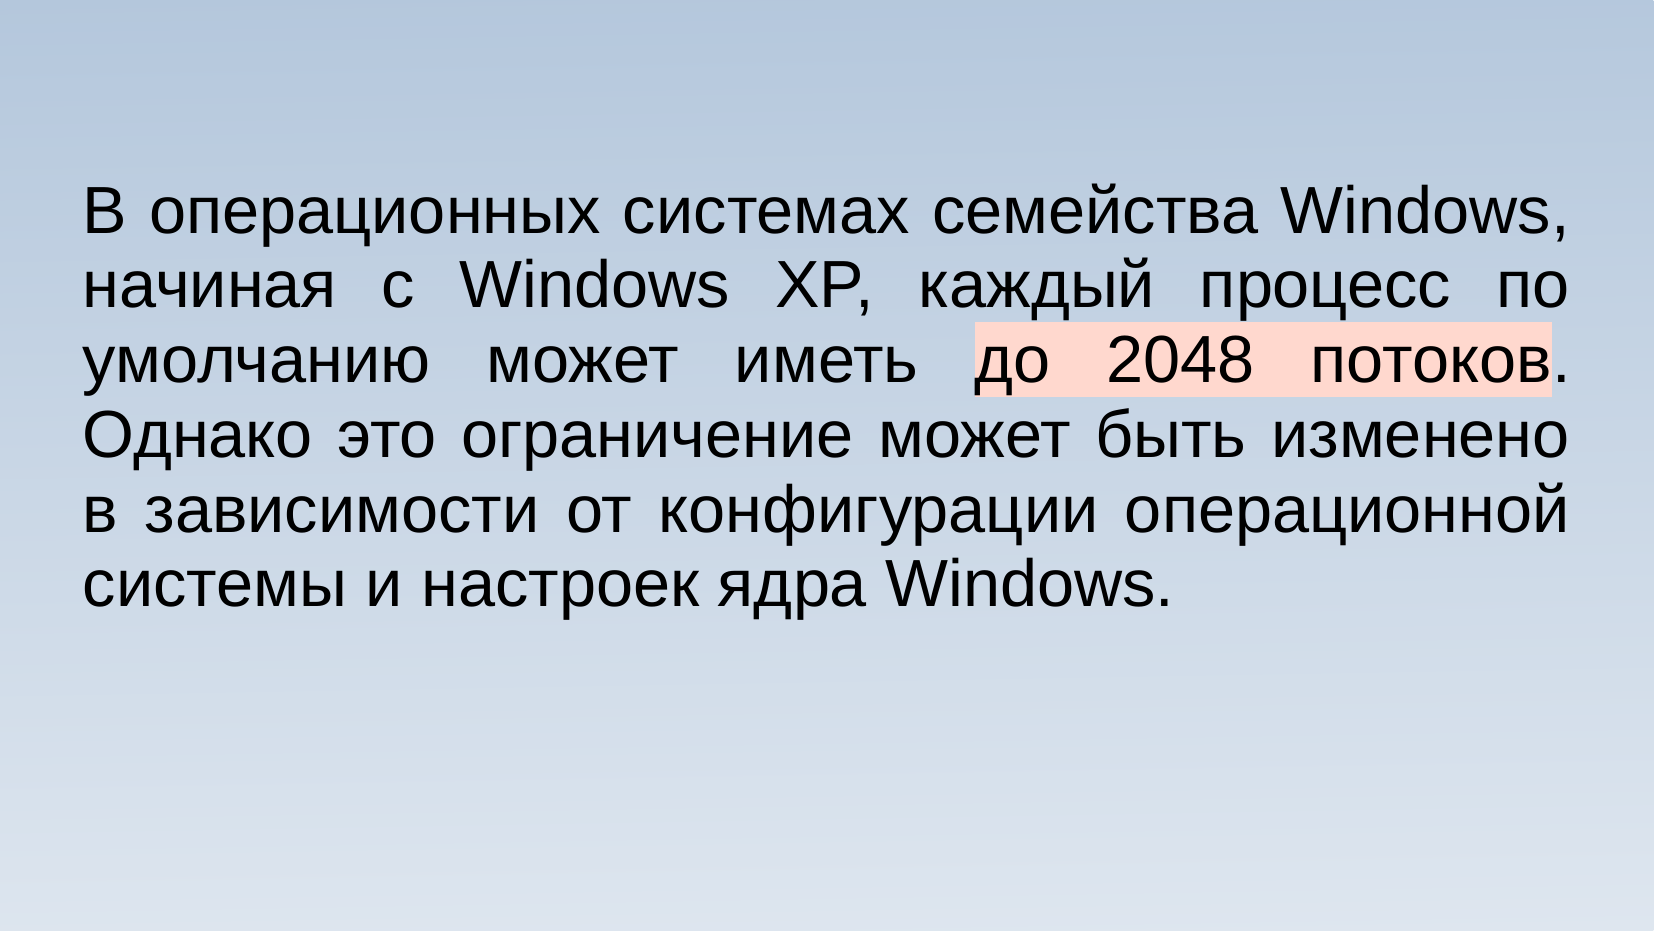

# В операционных системах семейства Windows, начиная с Windows XP, каждый процесс по умолчанию может иметь до 2048 потоков. Однако это ограничение может быть изменено в зависимости от конфигурации операционной системы и настроек ядра Windows.